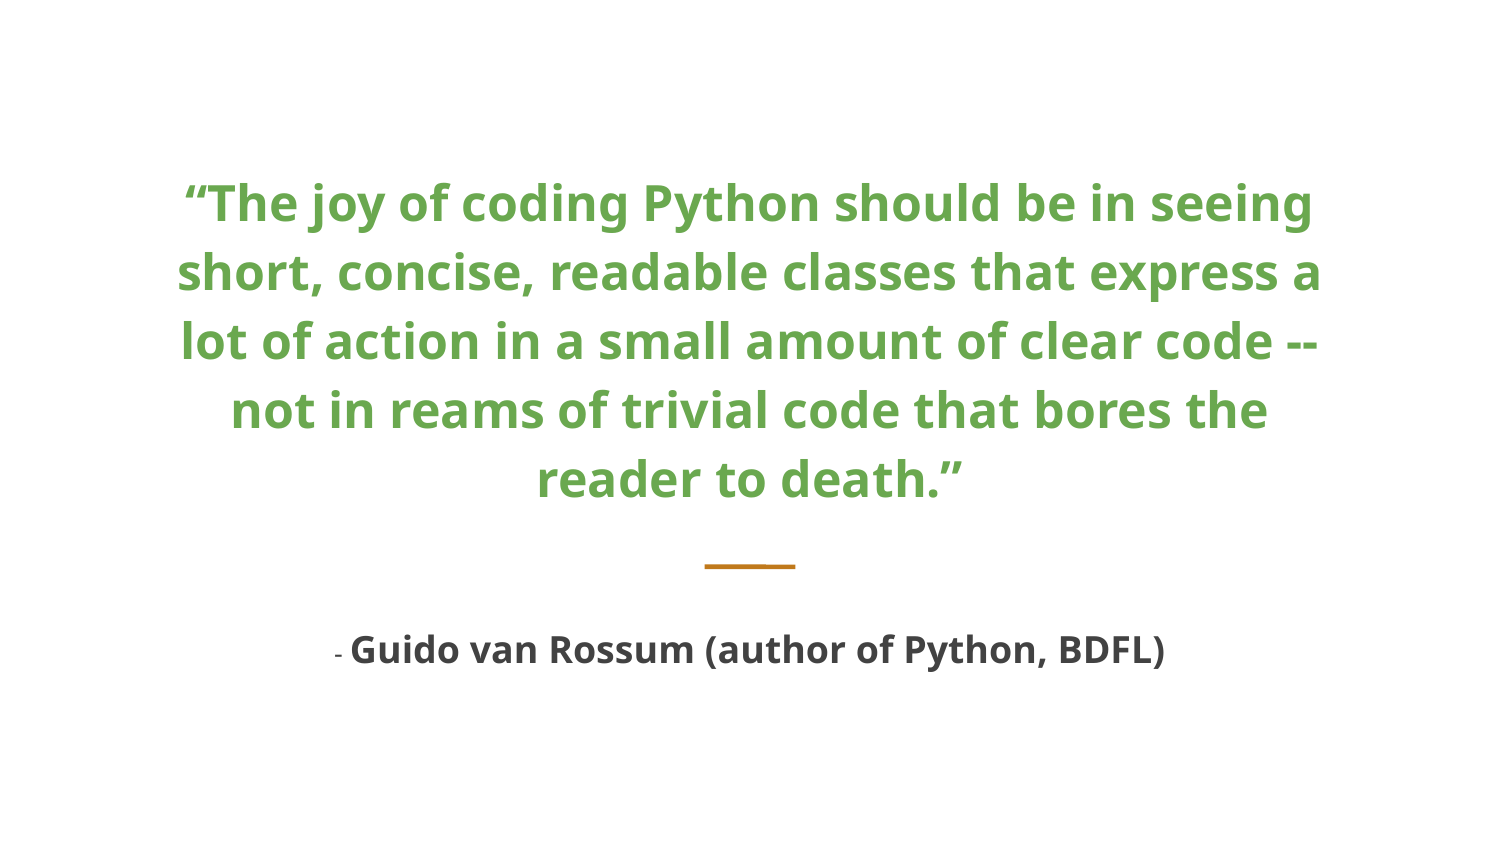

# “The joy of coding Python should be in seeing short, concise, readable classes that express a lot of action in a small amount of clear code -- not in reams of trivial code that bores the reader to death.”
- Guido van Rossum (author of Python, BDFL)